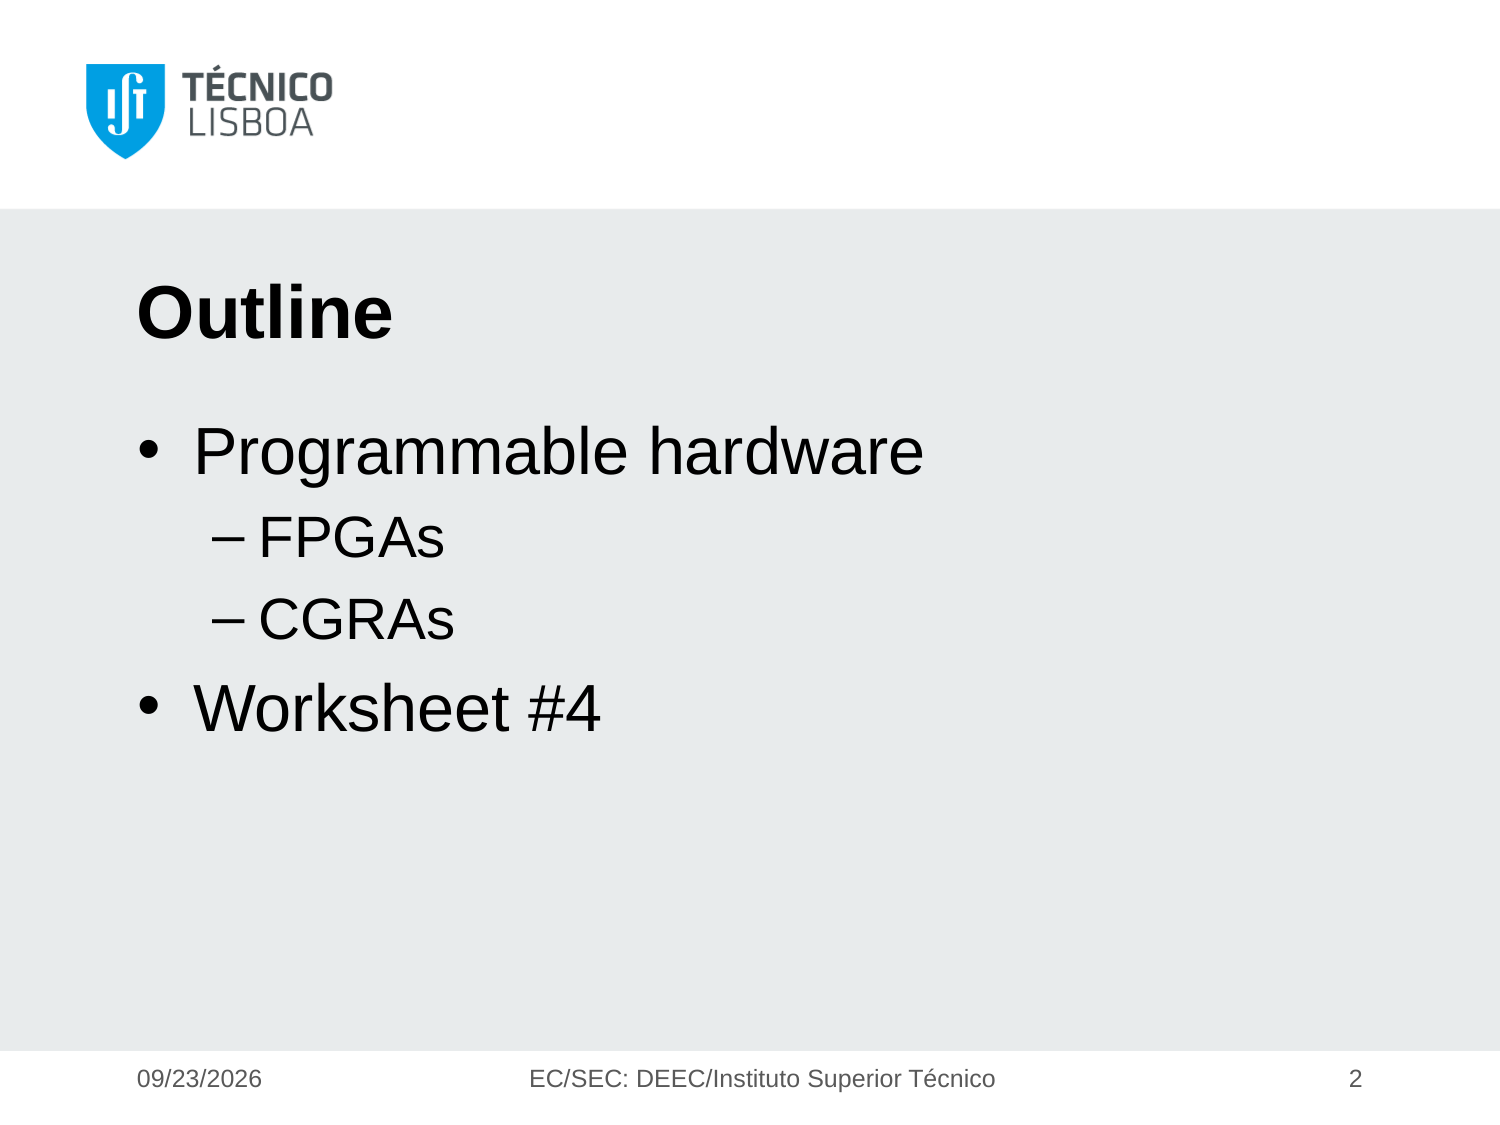

# Outline
Programmable hardware
FPGAs
CGRAs
Worksheet #4
EC/SEC: DEEC/Instituto Superior Técnico
1